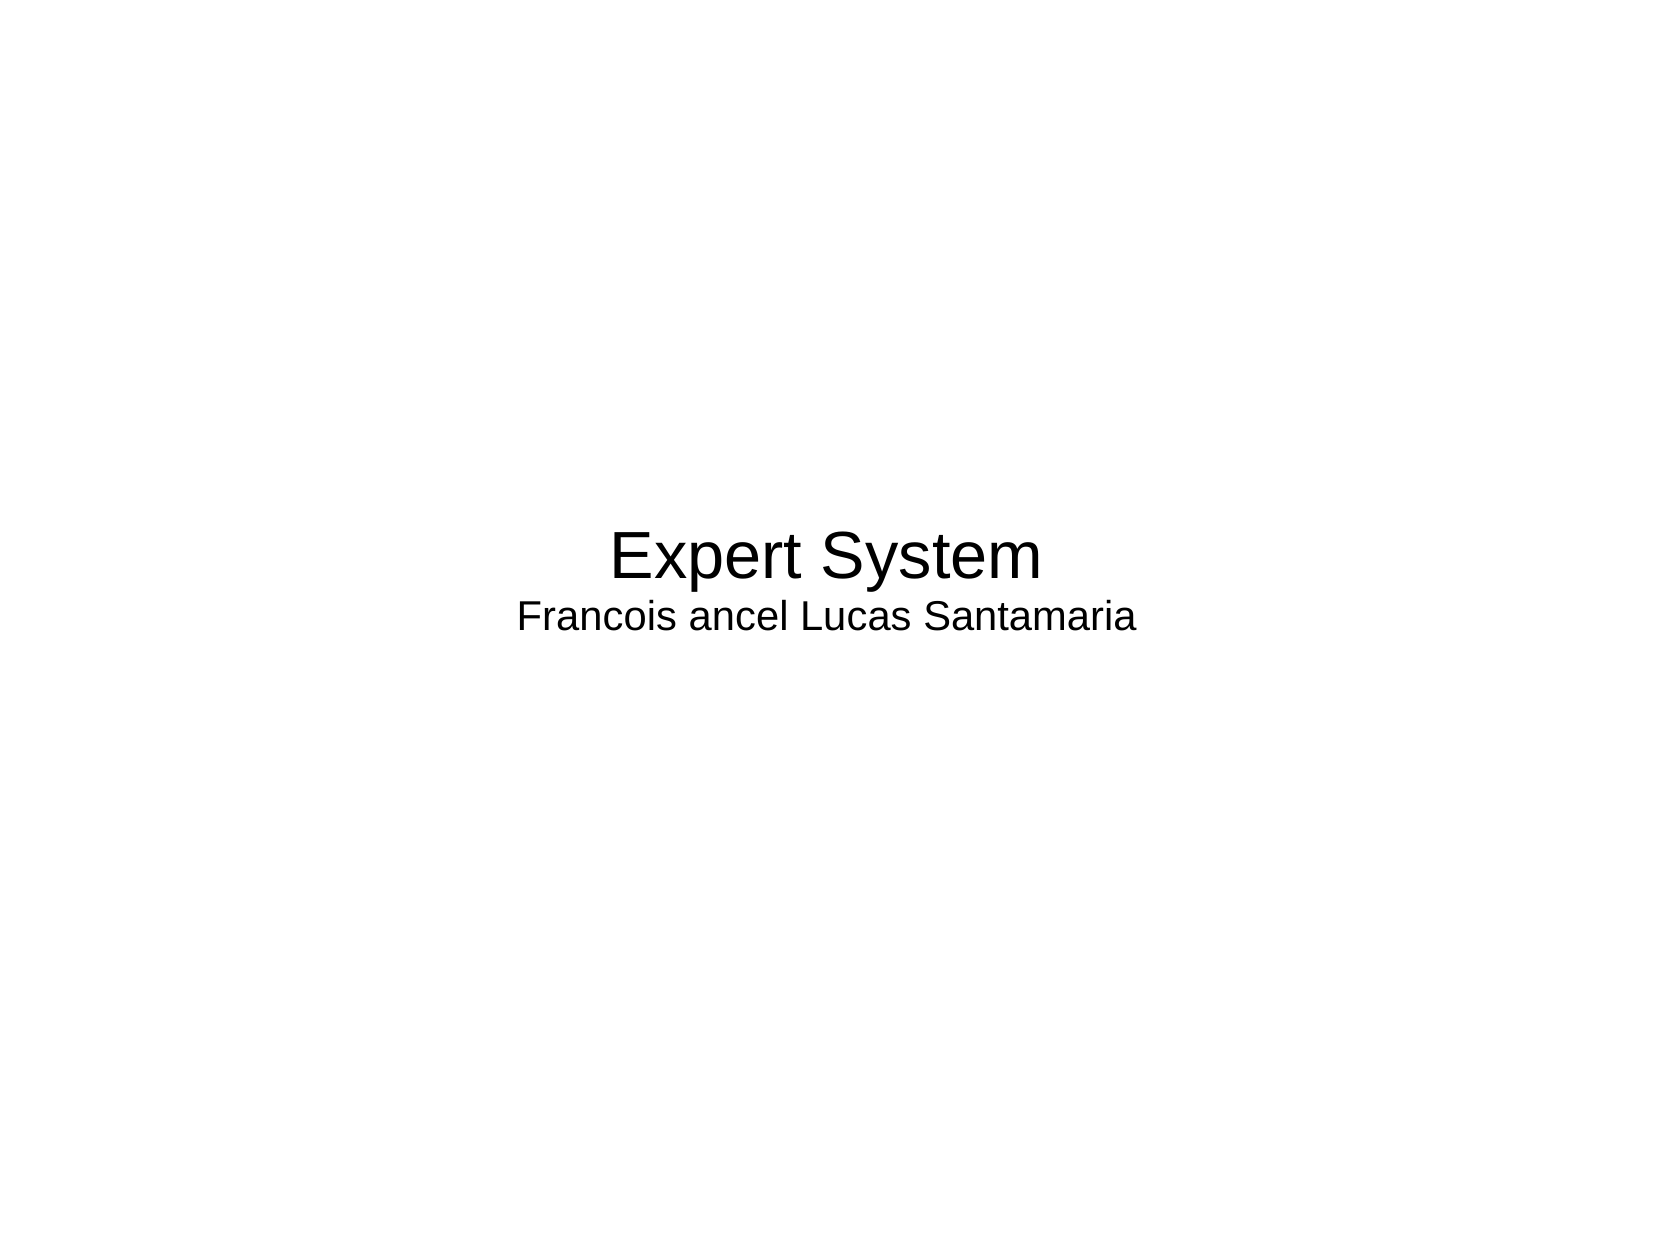

# Expert System
Francois ancel Lucas Santamaria